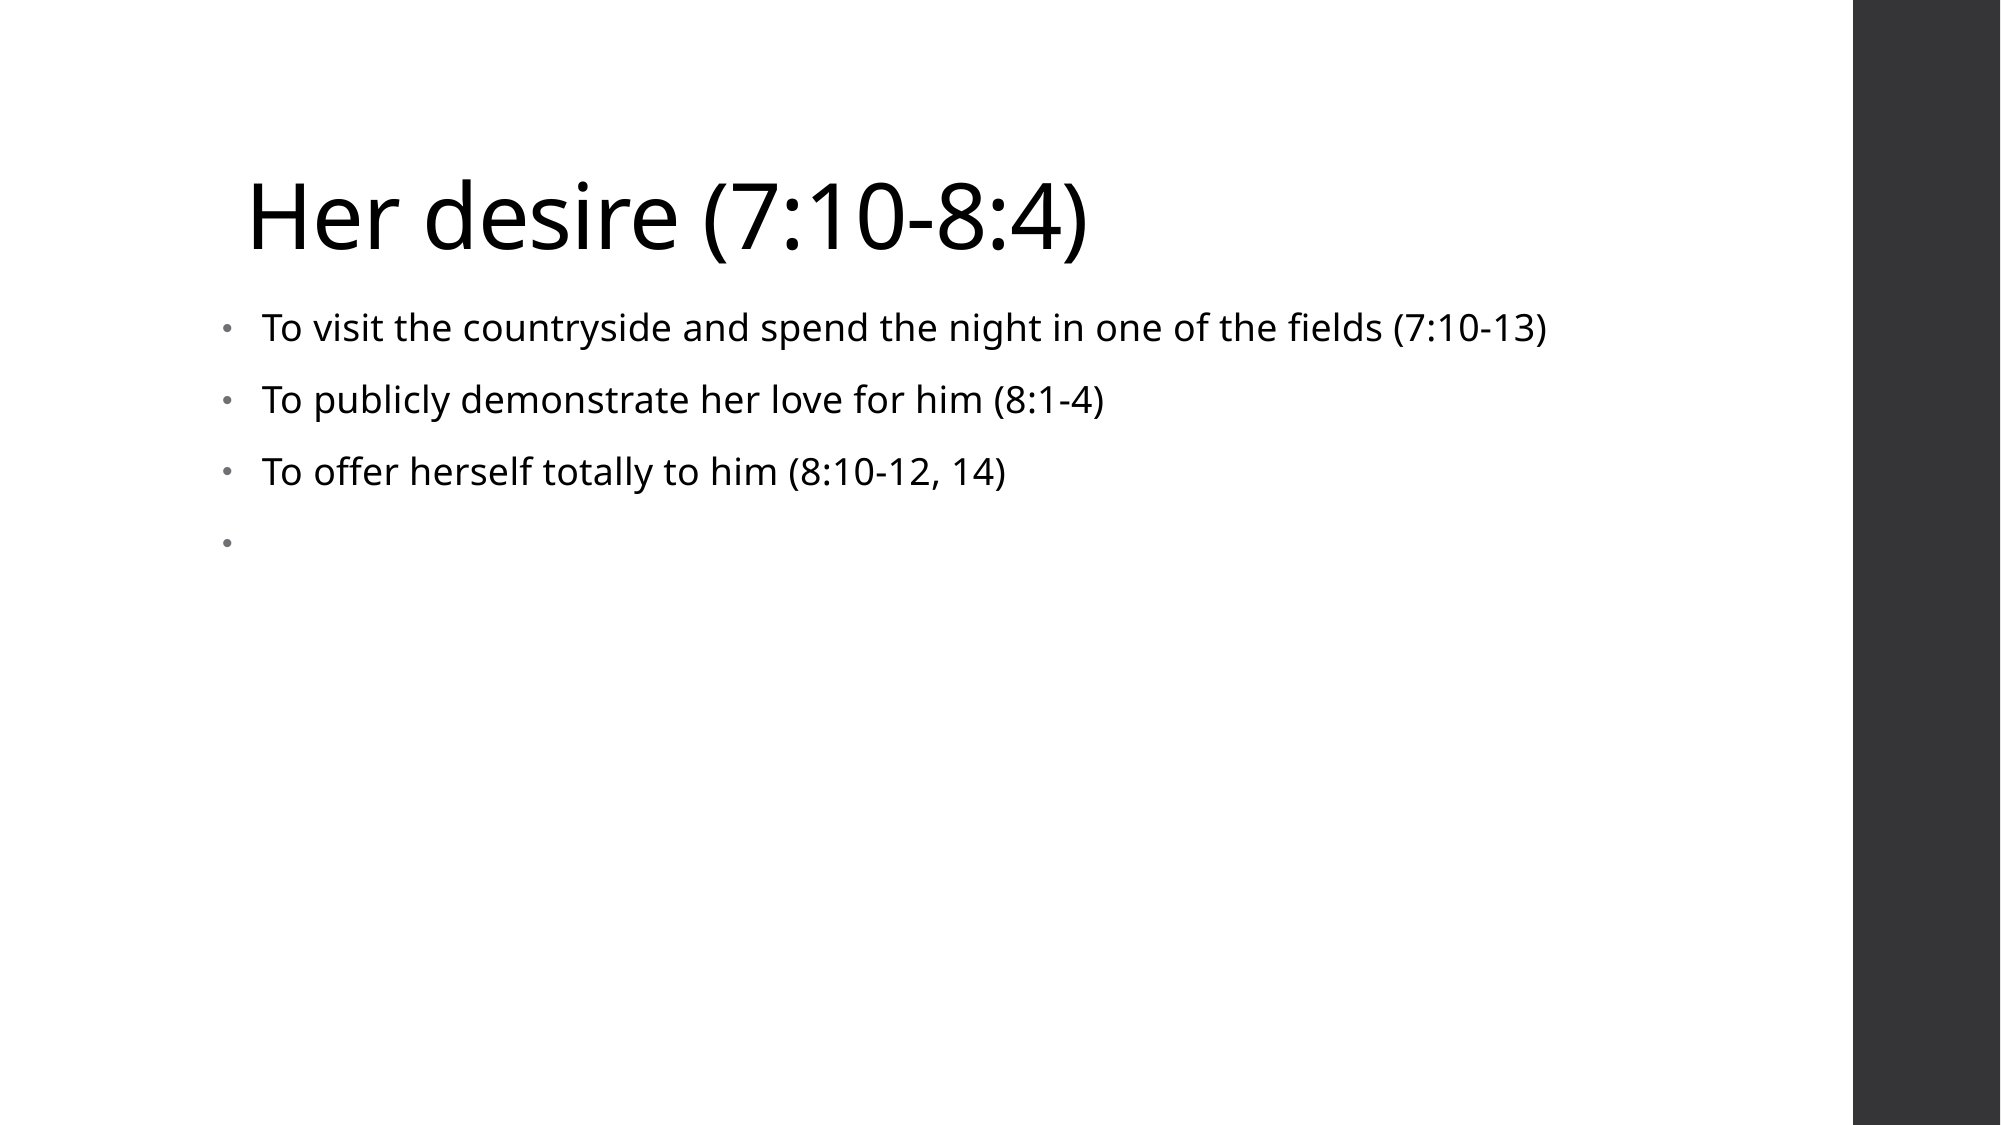

# Her desire (7:10-8:4)
 To visit the countryside and spend the night in one of the fields (7:10-13)
 To publicly demonstrate her love for him (8:1-4)
 To offer herself totally to him (8:10-12, 14)